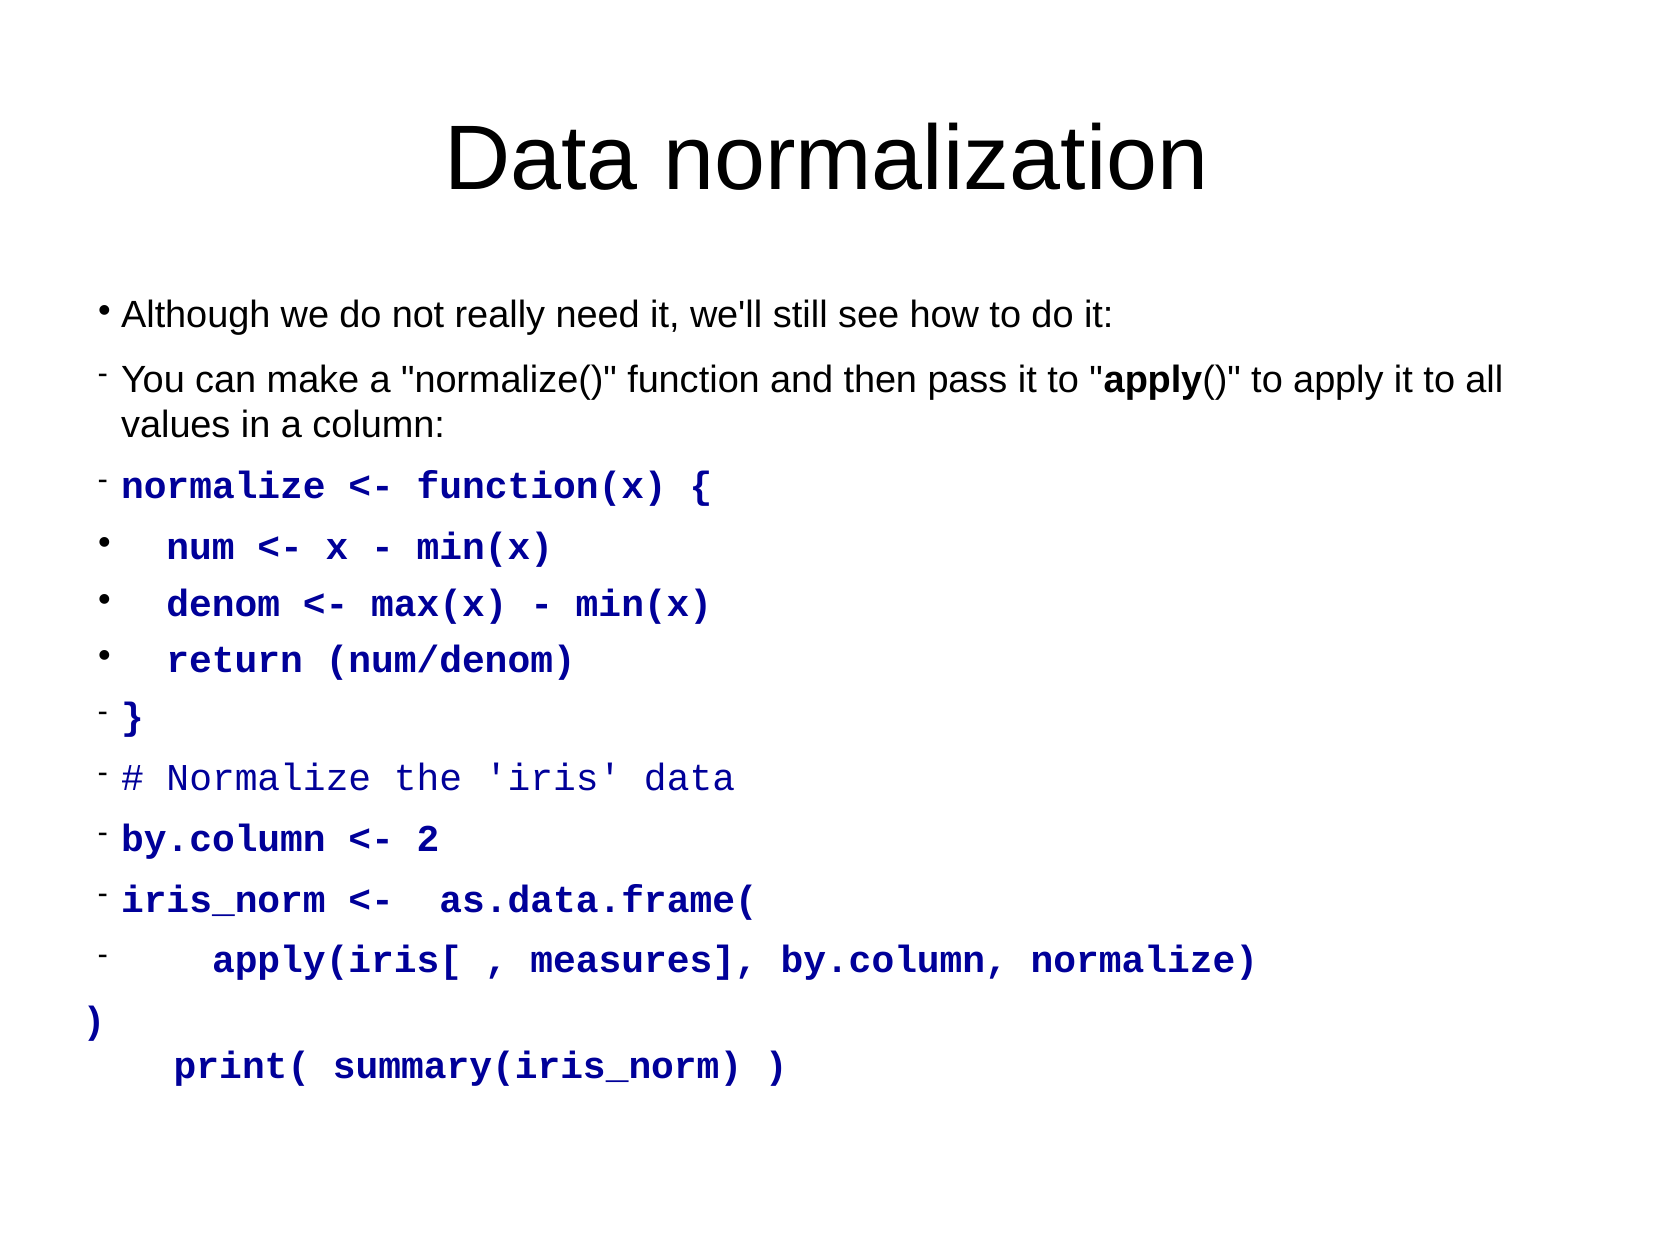

Data normalization
Although we do not really need it, we'll still see how to do it:
You can make a "normalize()" function and then pass it to "apply()" to apply it to all values in a column:
normalize <- function(x) {
 num <- x - min(x)
 denom <- max(x) - min(x)
 return (num/denom)
}
# Normalize the 'iris' data
by.column <- 2
iris_norm <- as.data.frame(
 apply(iris[ , measures], by.column, normalize)
)
 print( summary(iris_norm) )